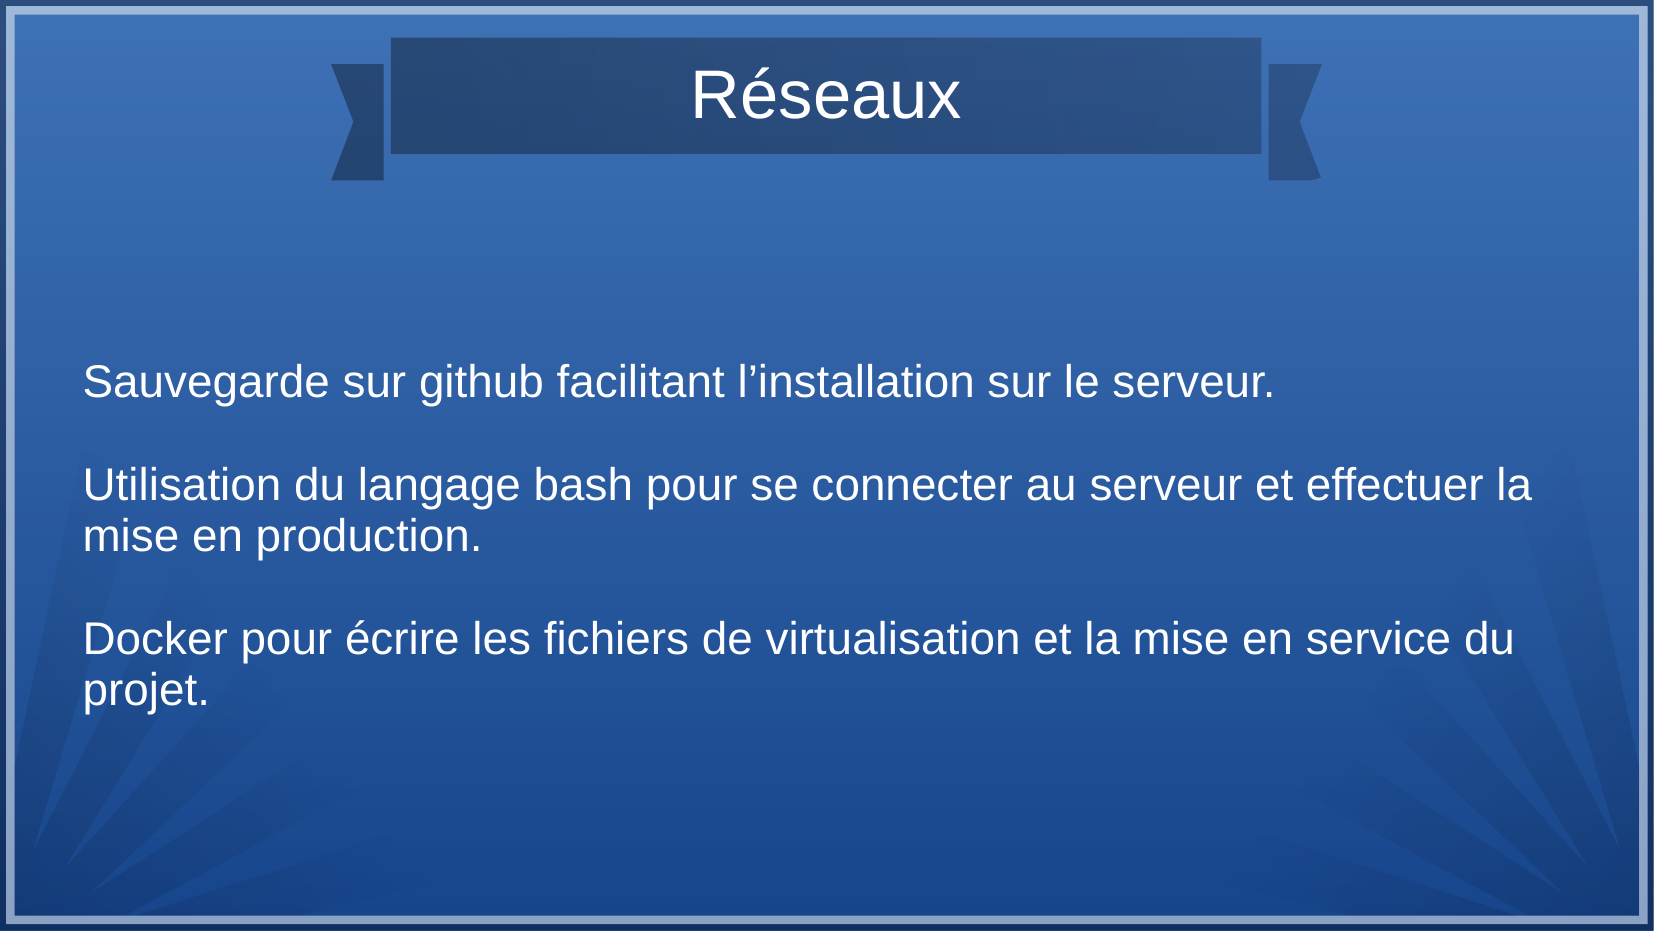

# Réseaux
Sauvegarde sur github facilitant l’installation sur le serveur.
Utilisation du langage bash pour se connecter au serveur et effectuer la mise en production.
Docker pour écrire les fichiers de virtualisation et la mise en service du projet.